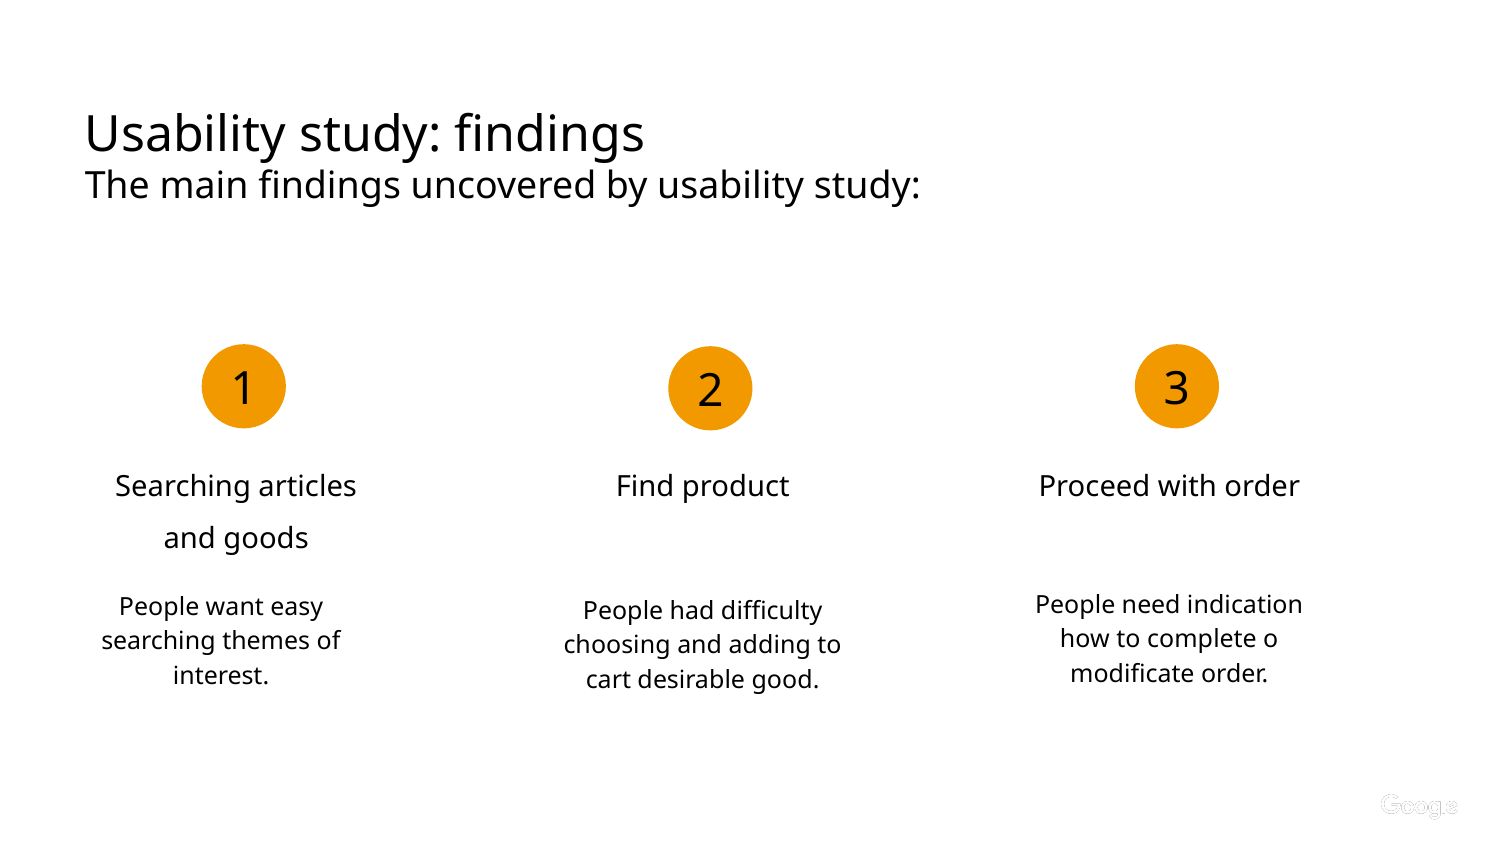

Usability study: findings
The main findings uncovered by usability study:
1
3
2
Searching articles and goods
Find product
Proceed with order
People need indication how to complete o modificate order.
People want easy searching themes of interest.
People had difficulty choosing and adding to cart desirable good.